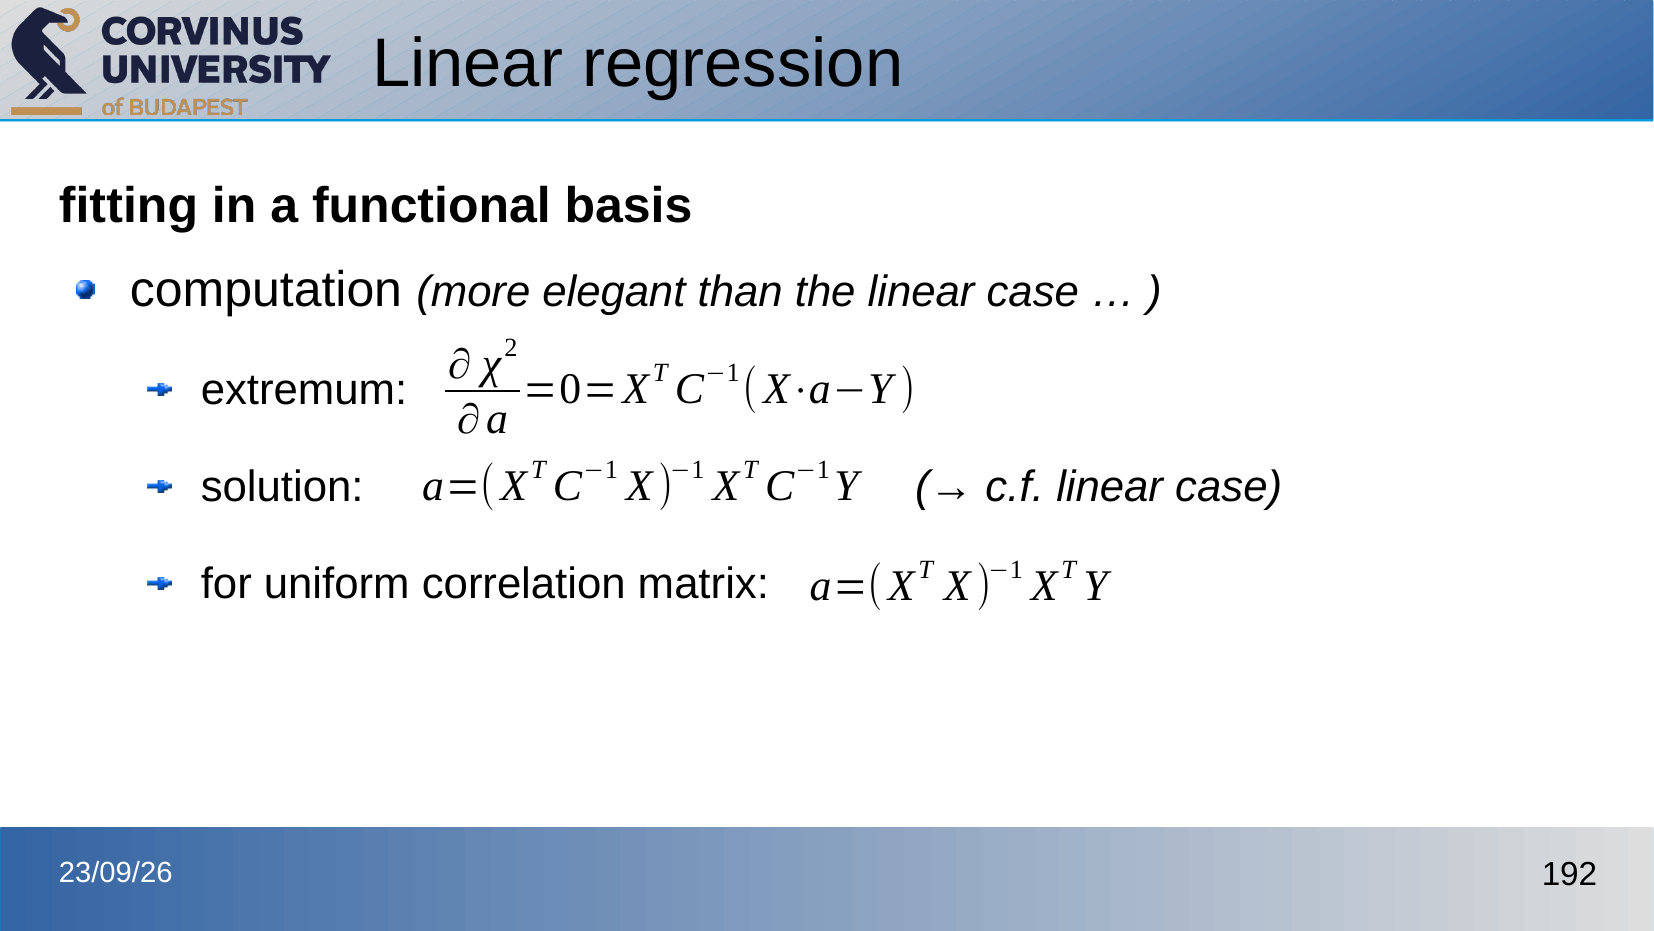

# Linear regression
fitting in a functional basis
computation (more elegant than the linear case … )
extremum:
solution: (→ c.f. linear case)
for uniform correlation matrix: